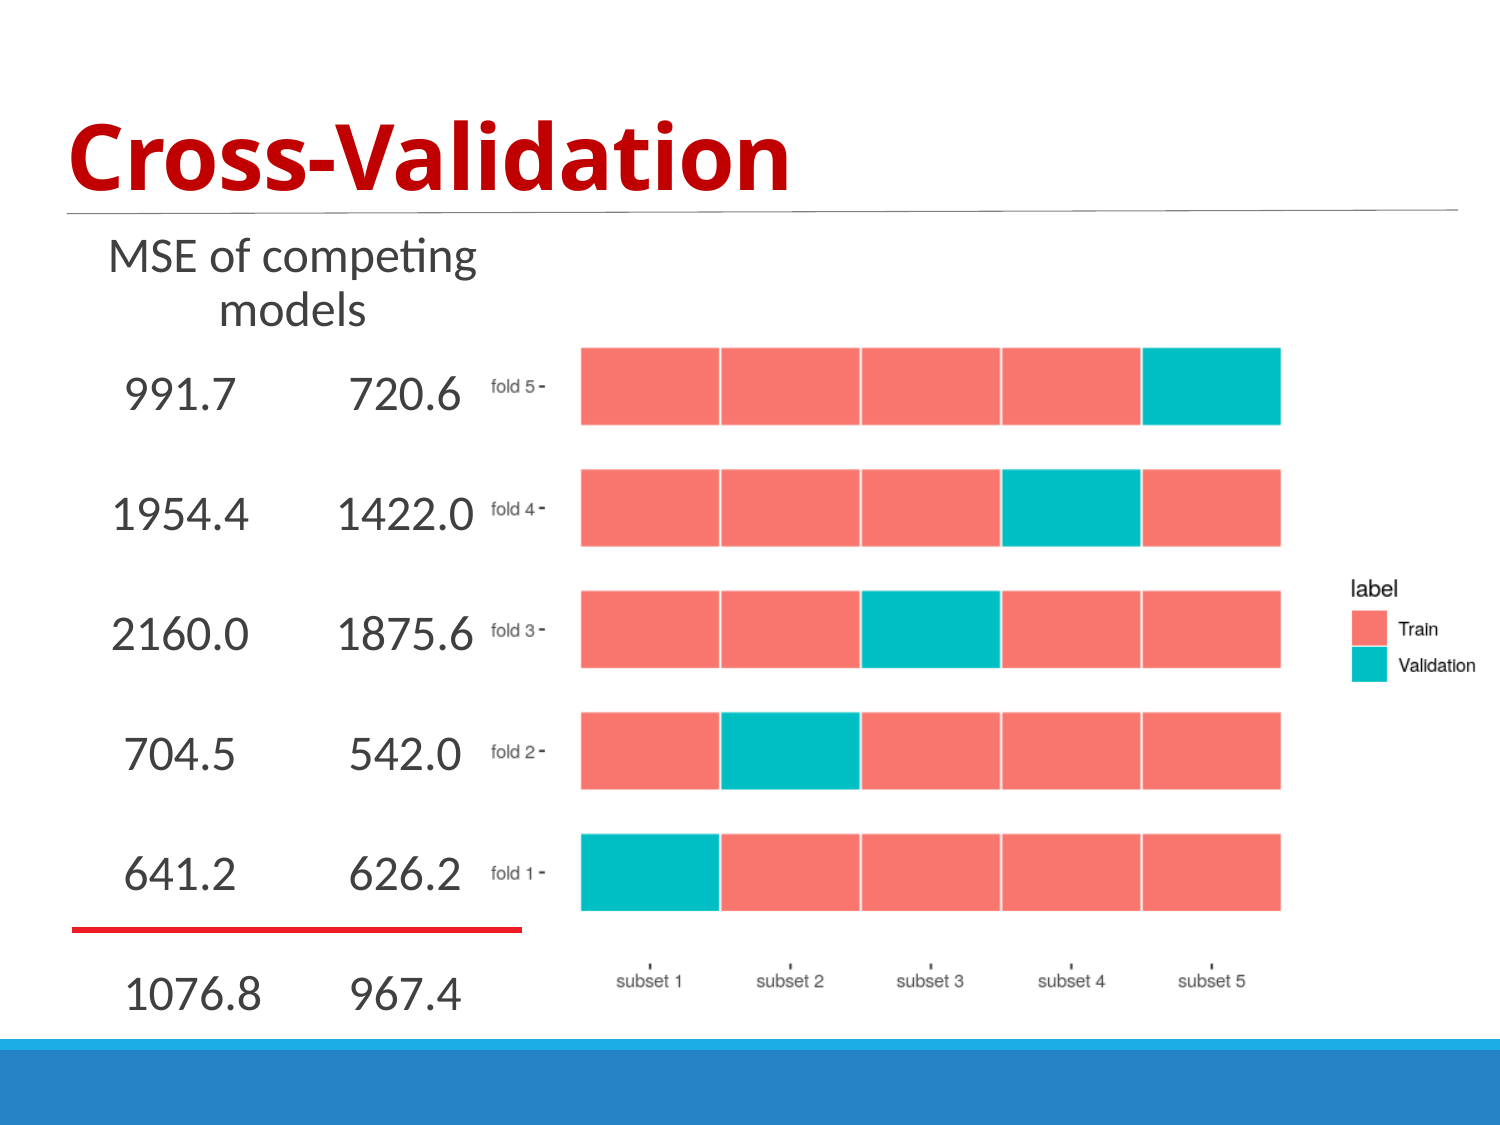

# Cross-Validation
MSE of competing models
991.7		720.6
1954.4		1422.0
2160.0		1875.6
704.5		542.0
641.2		626.2
1076.8		967.4